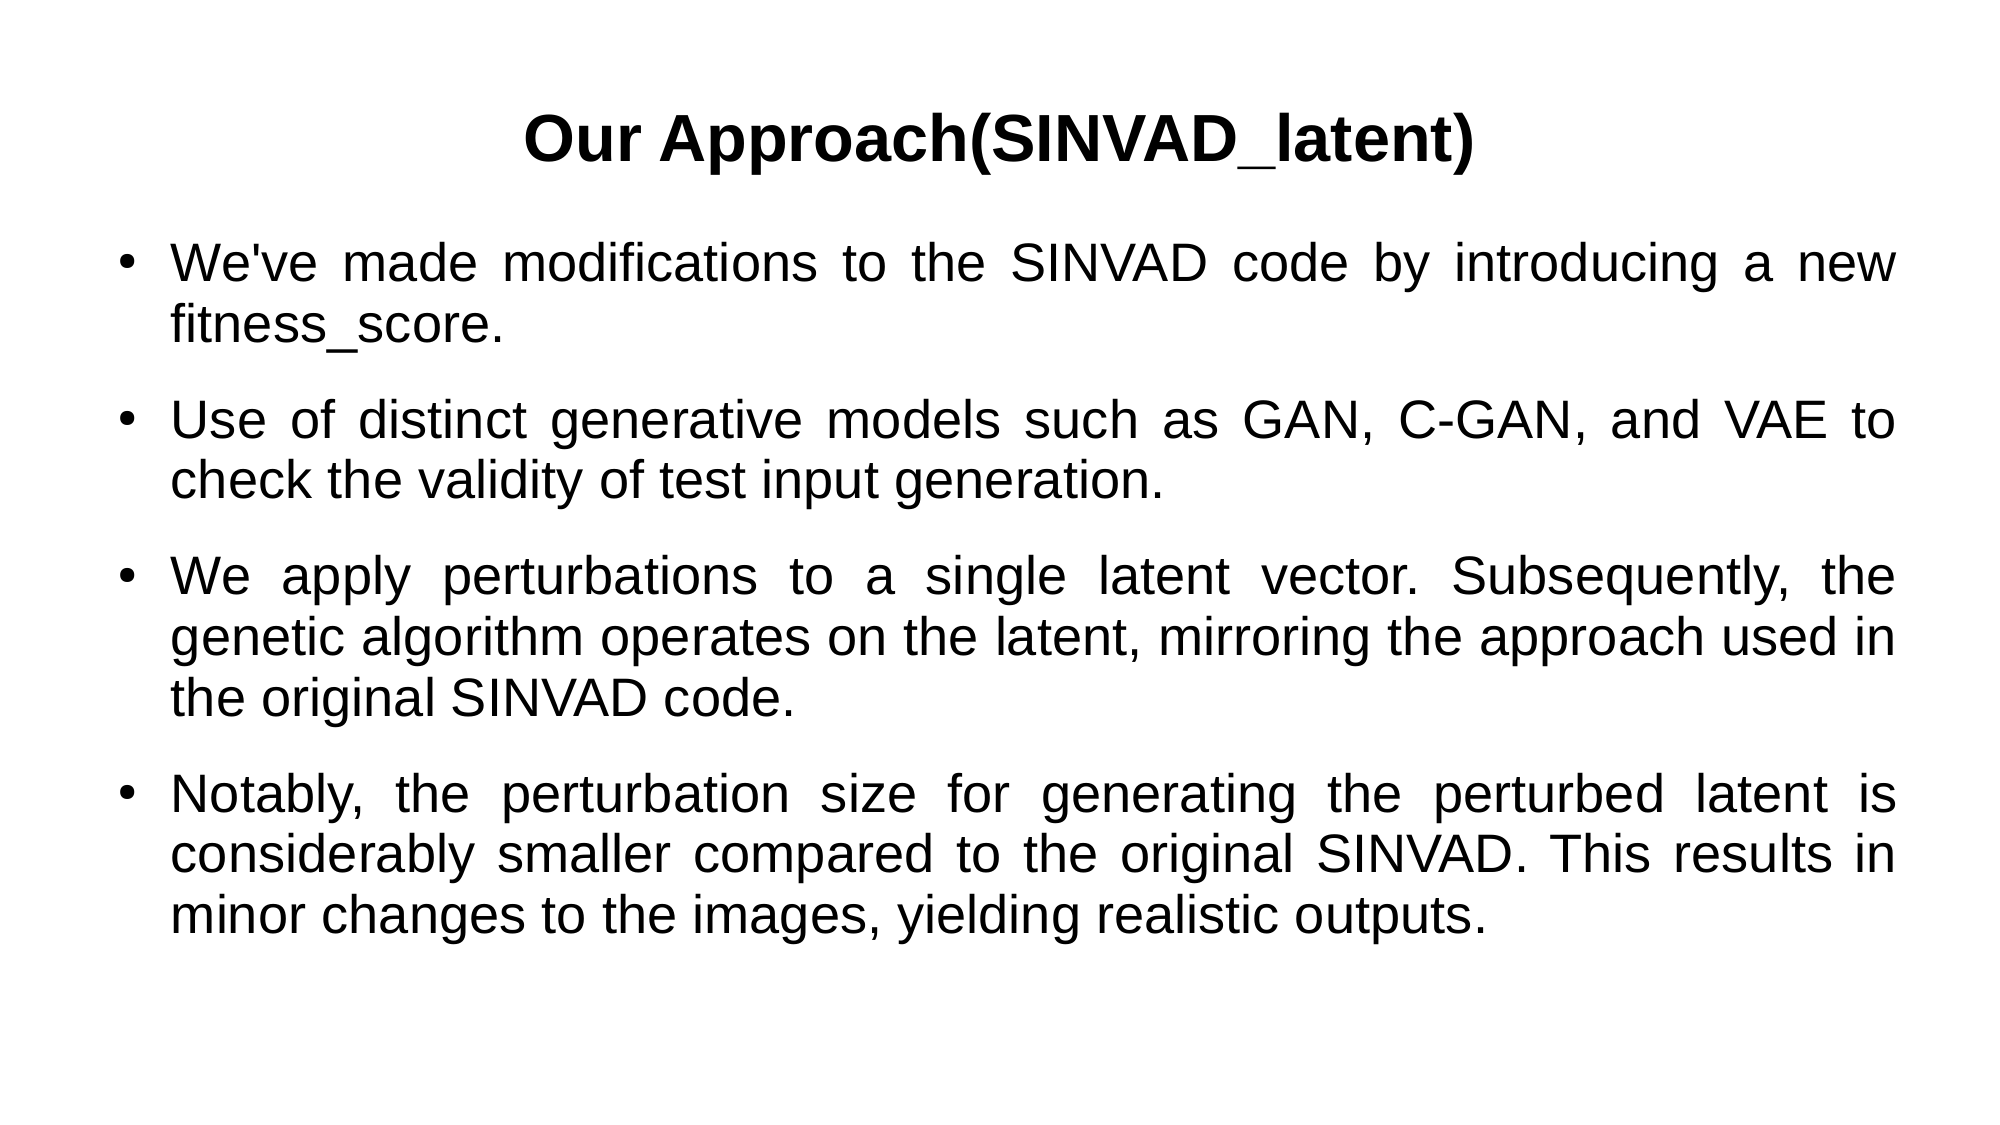

# Our Approach(SINVAD_latent)
We've made modifications to the SINVAD code by introducing a new fitness_score.
Use of distinct generative models such as GAN, C-GAN, and VAE to check the validity of test input generation.
We apply perturbations to a single latent vector. Subsequently, the genetic algorithm operates on the latent, mirroring the approach used in the original SINVAD code.
Notably, the perturbation size for generating the perturbed latent is considerably smaller compared to the original SINVAD. This results in minor changes to the images, yielding realistic outputs.